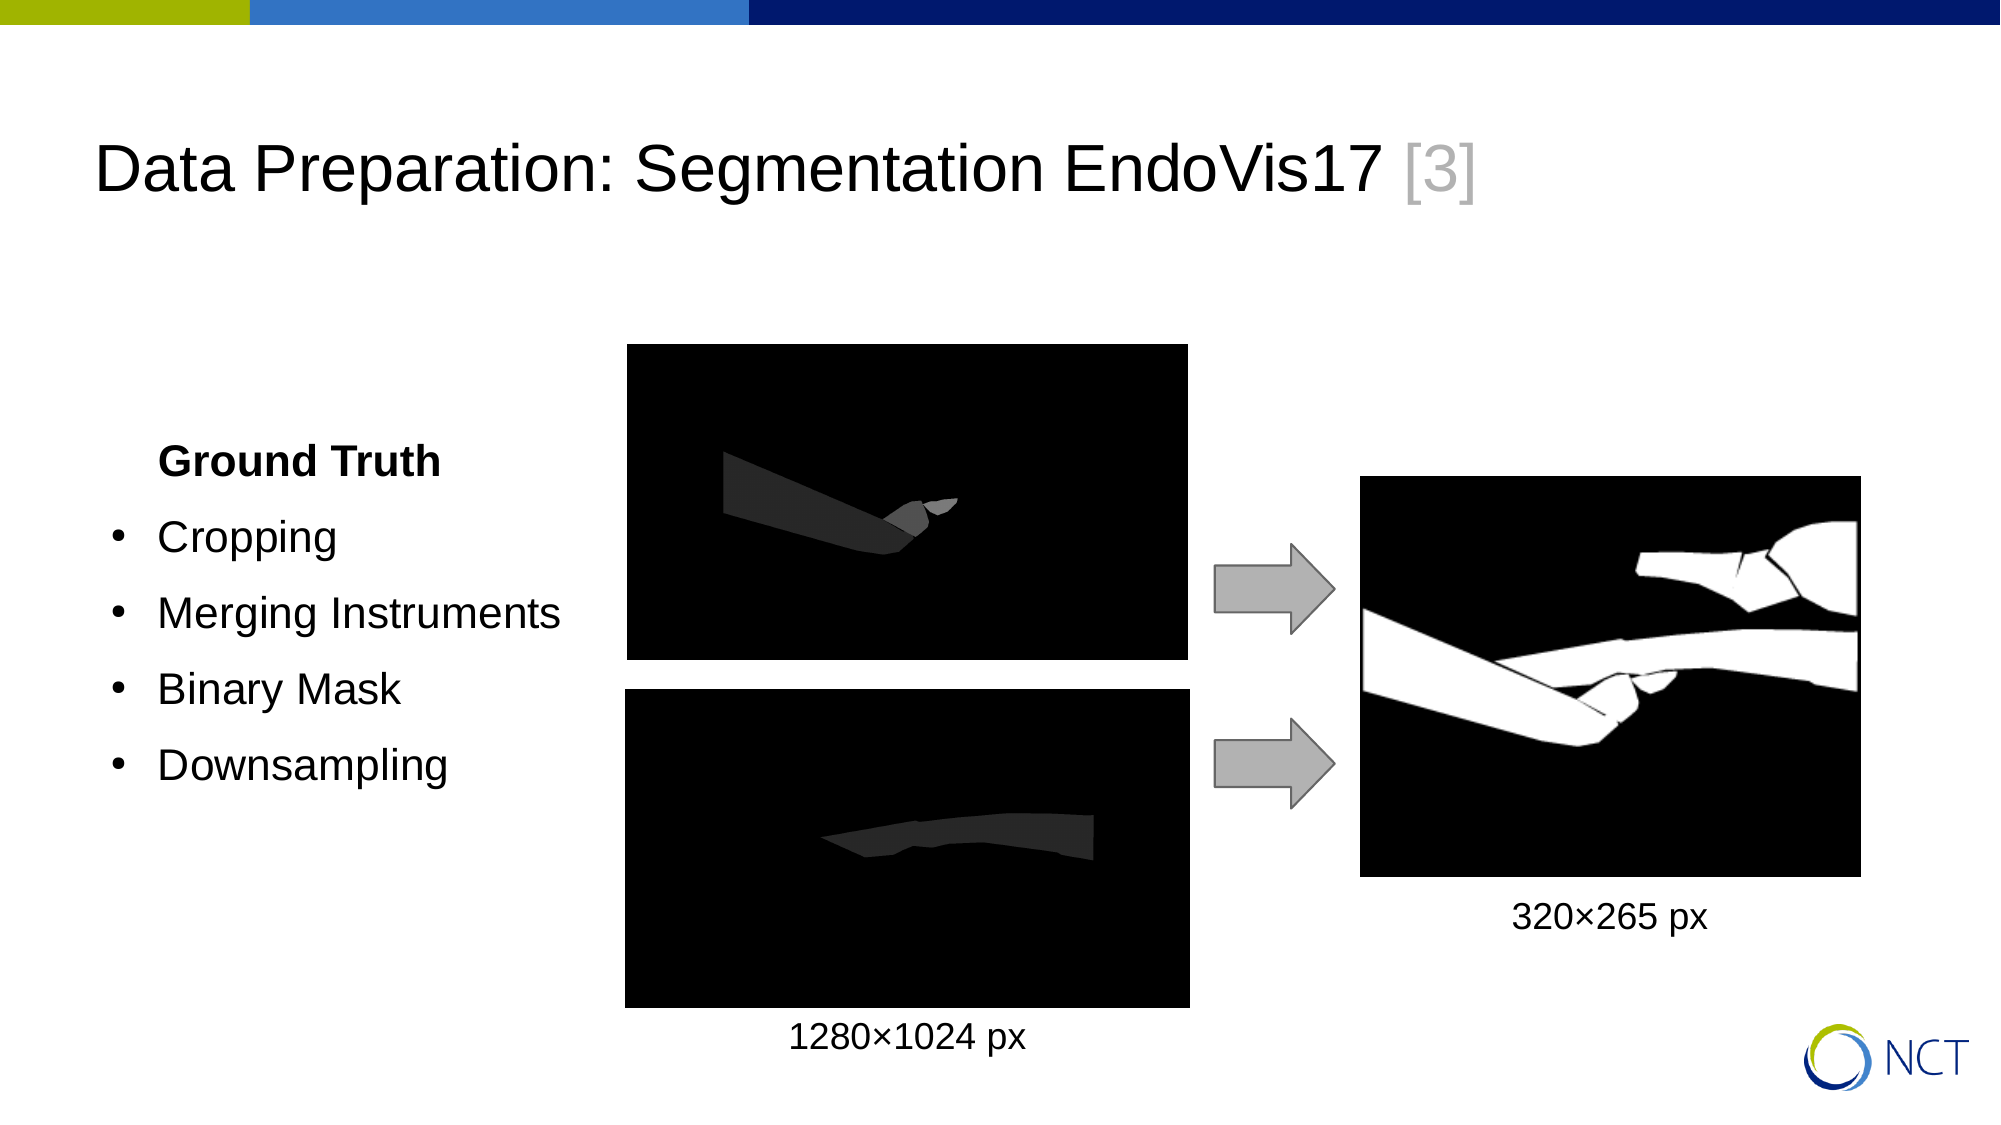

# Data Preparation: Segmentation EndoVis17 [3]
Ground Truth
Cropping
Merging Instruments
Binary Mask
Downsampling
320×265 px
1280×1024 px